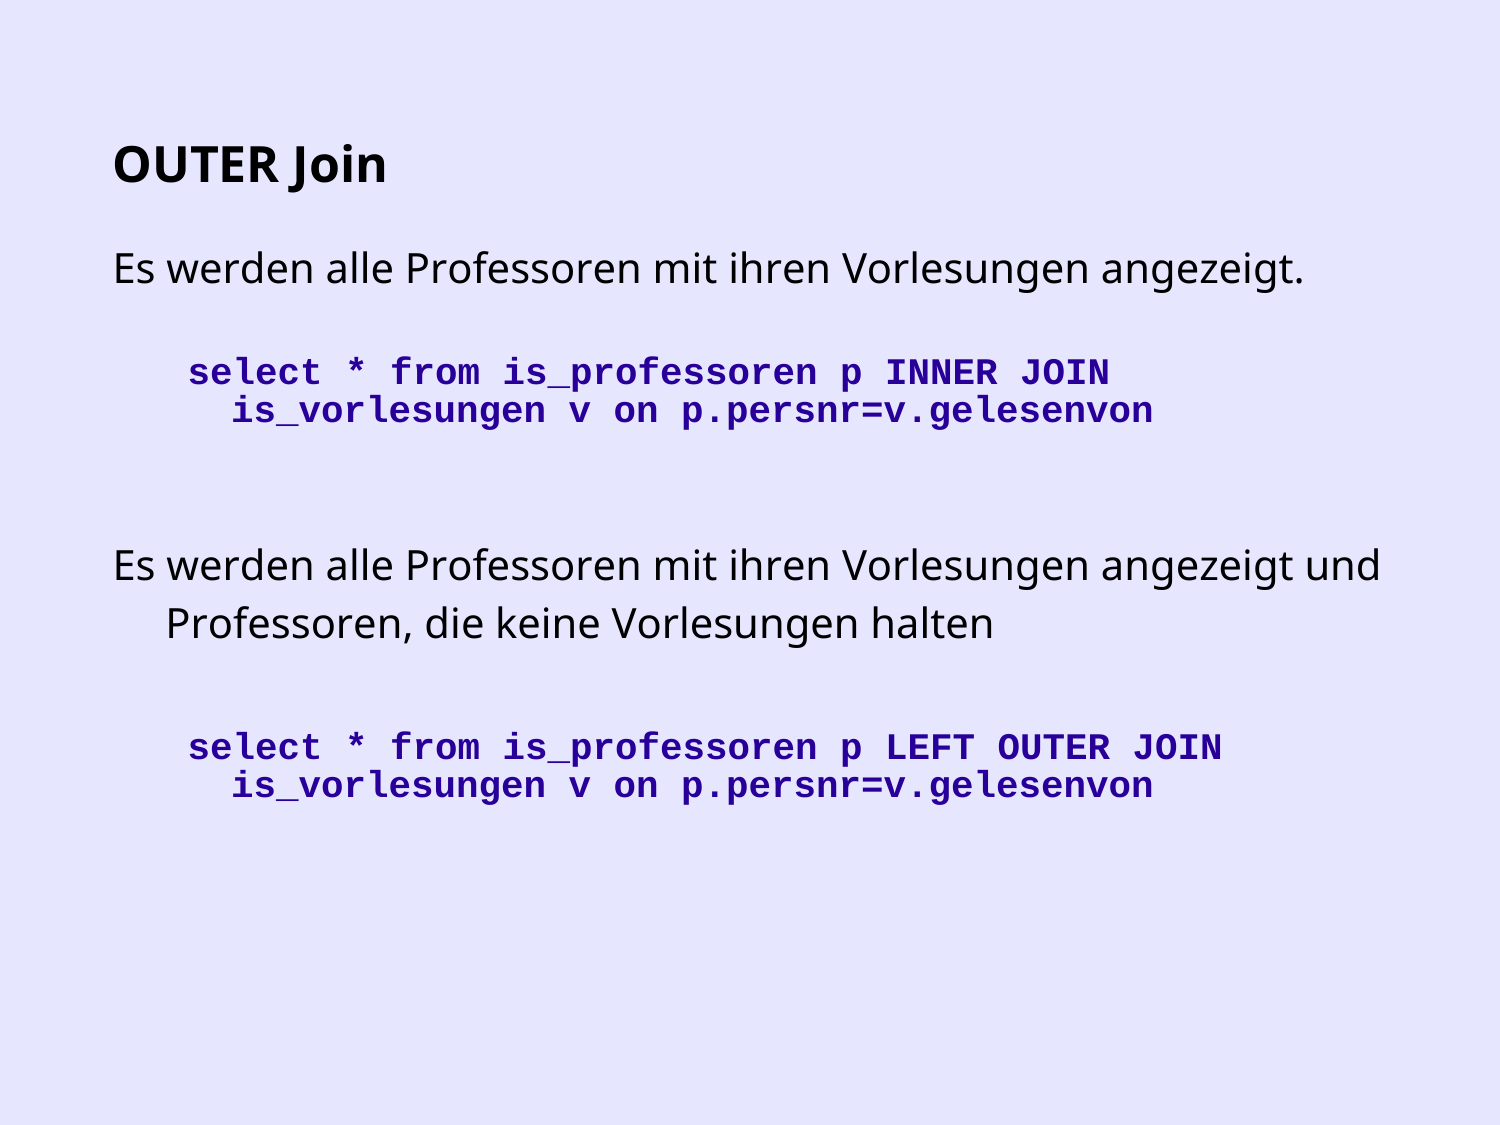

# OUTER Join
Es werden alle Professoren mit ihren Vorlesungen angezeigt.
select * from is_professoren p INNER JOIN is_vorlesungen v on p.persnr=v.gelesenvon
Es werden alle Professoren mit ihren Vorlesungen angezeigt und Professoren, die keine Vorlesungen halten
select * from is_professoren p LEFT OUTER JOIN is_vorlesungen v on p.persnr=v.gelesenvon